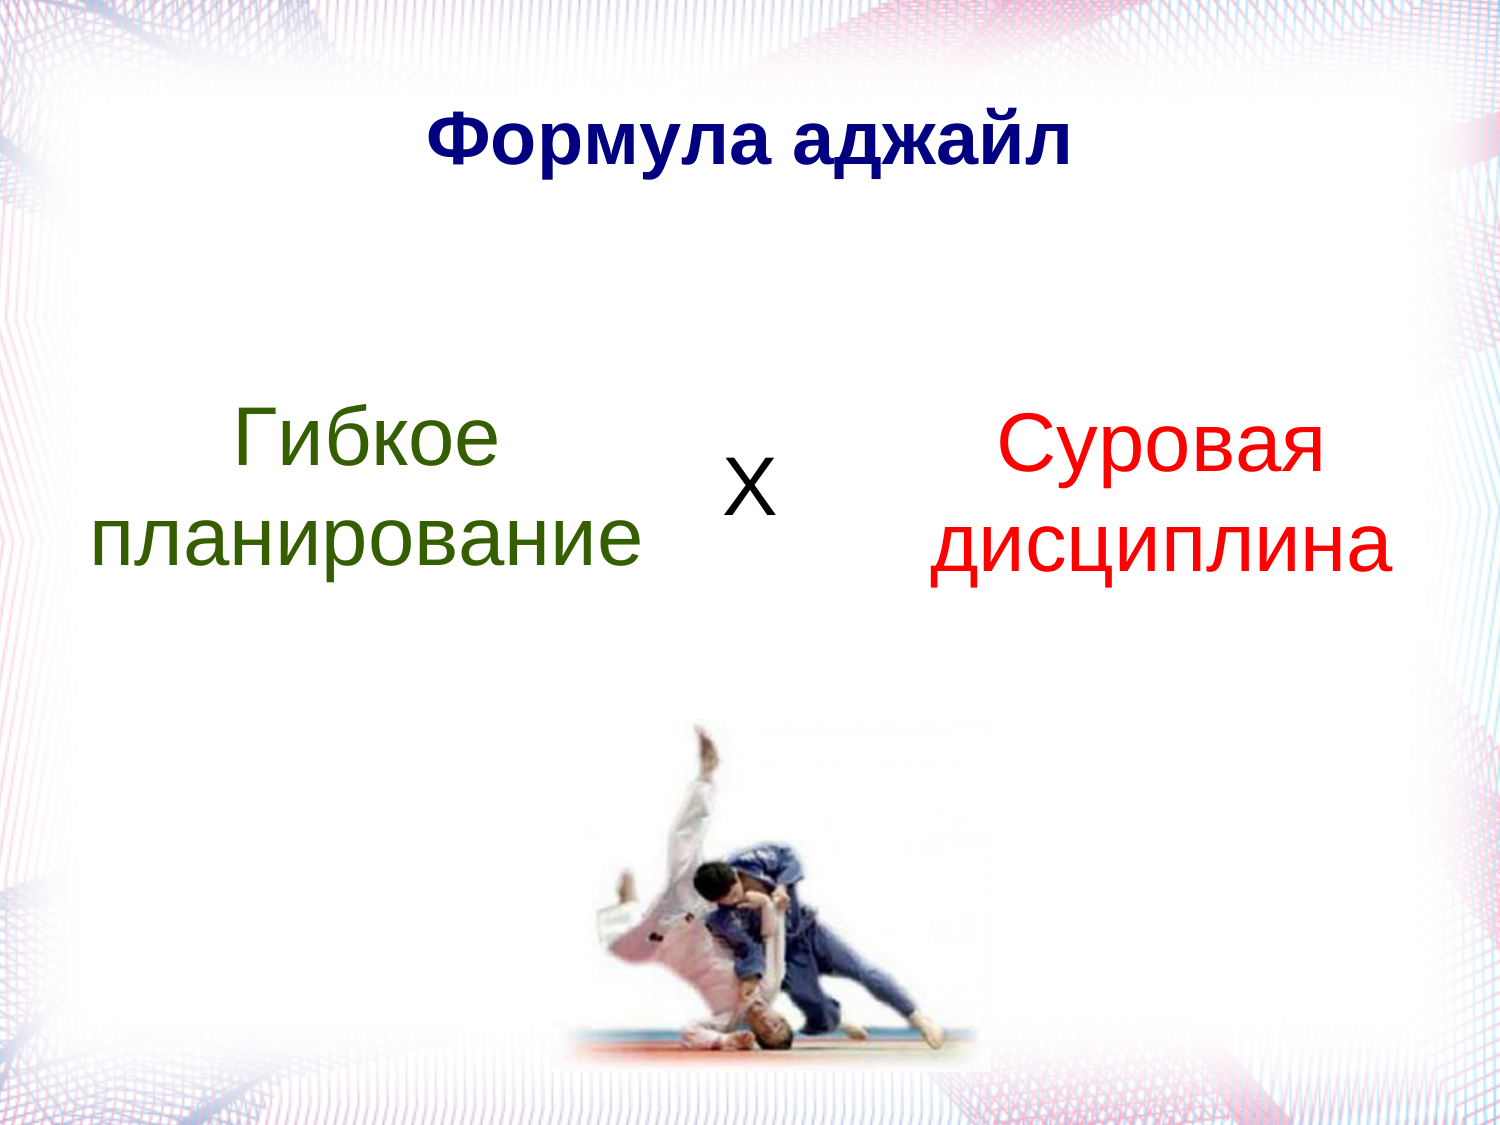

# Формула аджайл
Гибкое
планирование
Суровая
дисциплина
X